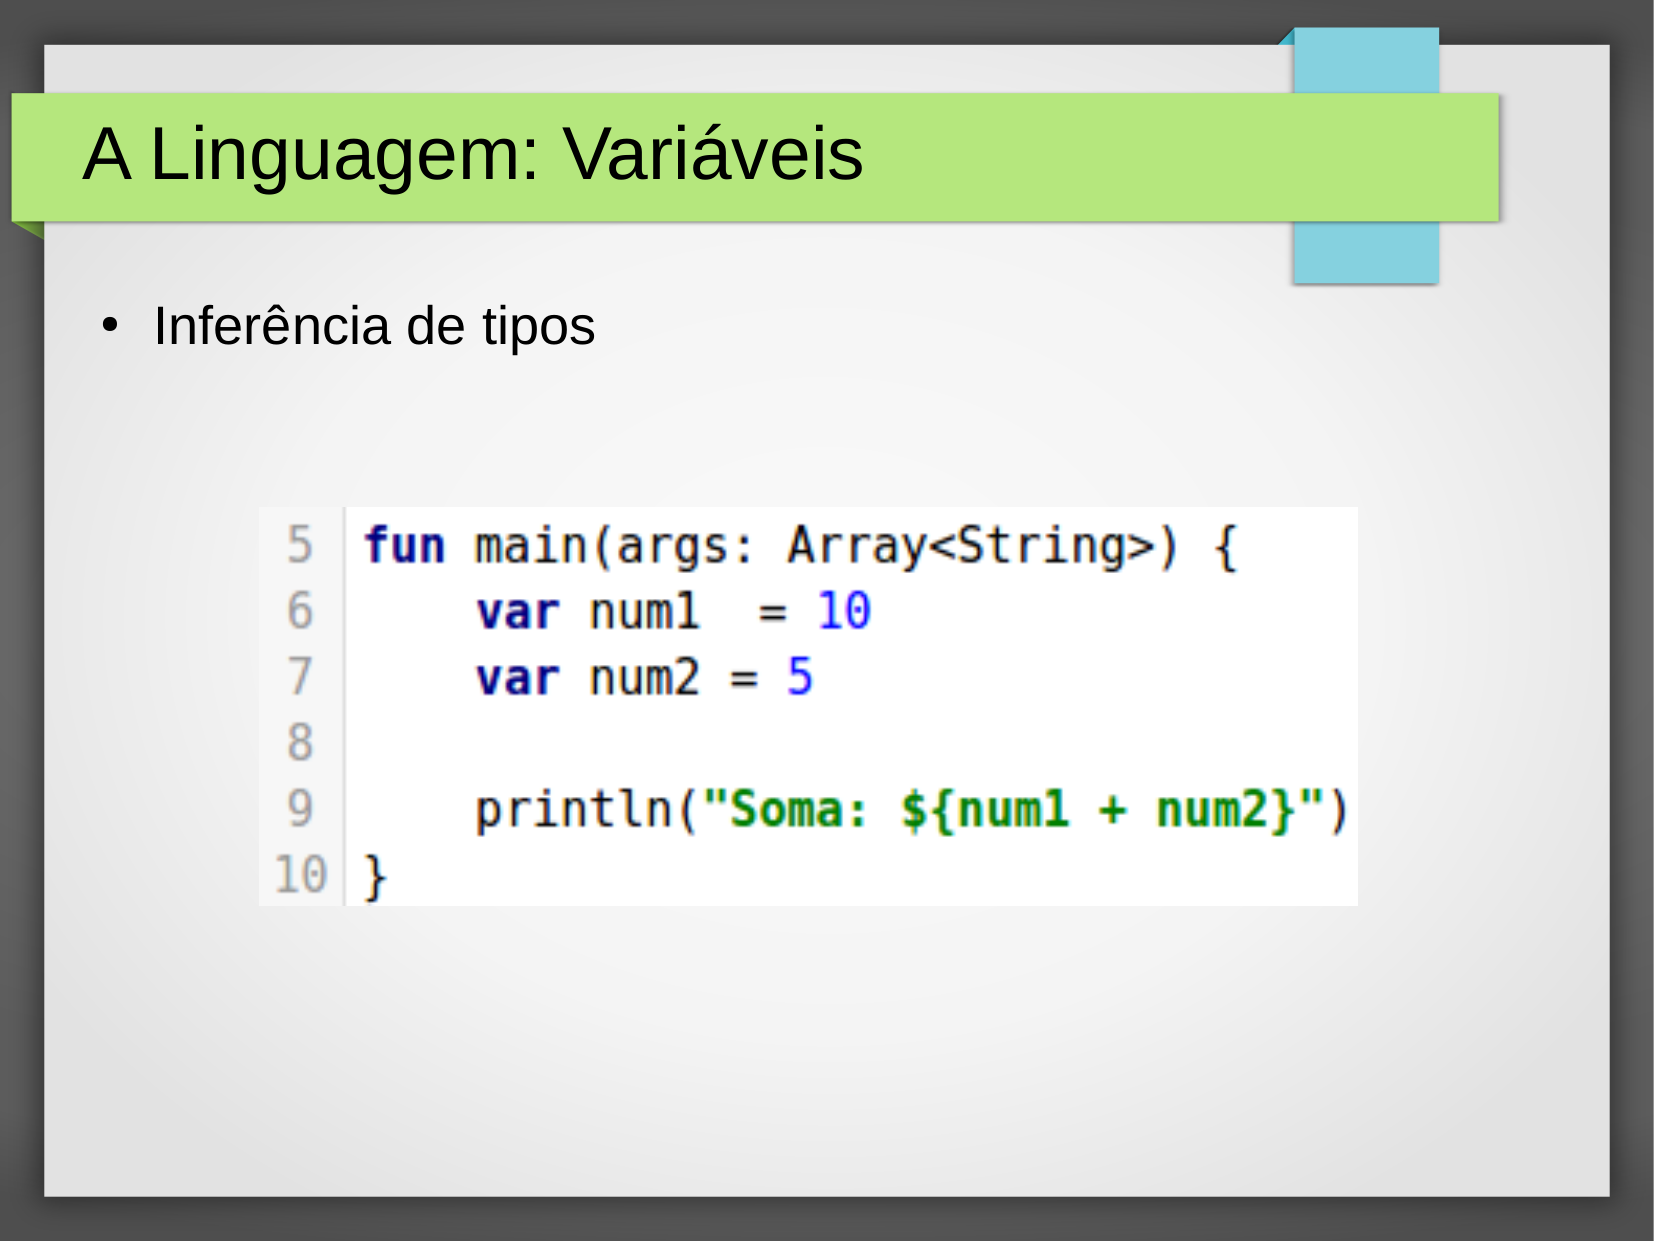

# A Linguagem: Variáveis
Inferência de tipos